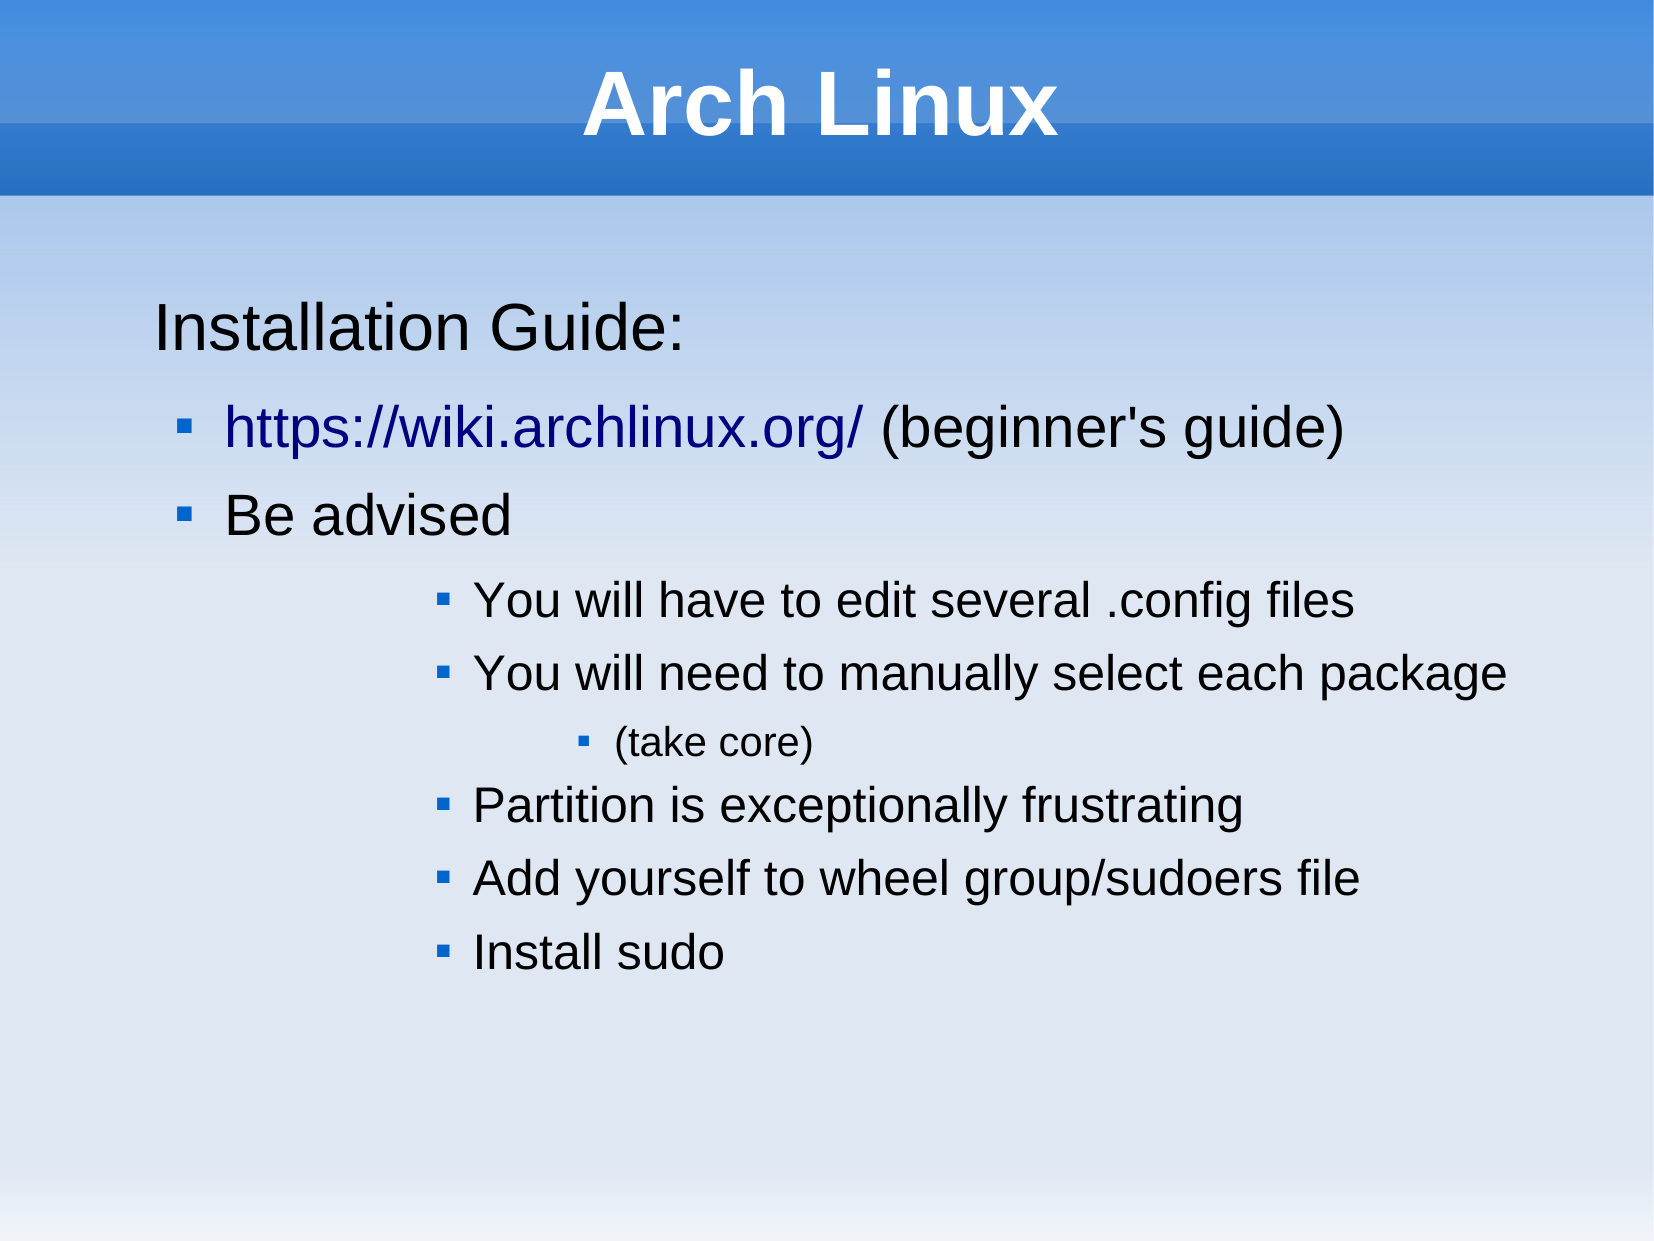

# Arch Linux
Installation Guide:
https://wiki.archlinux.org/ (beginner's guide)
Be advised
You will have to edit several .config files
You will need to manually select each package
(take core)
Partition is exceptionally frustrating
Add yourself to wheel group/sudoers file
Install sudo